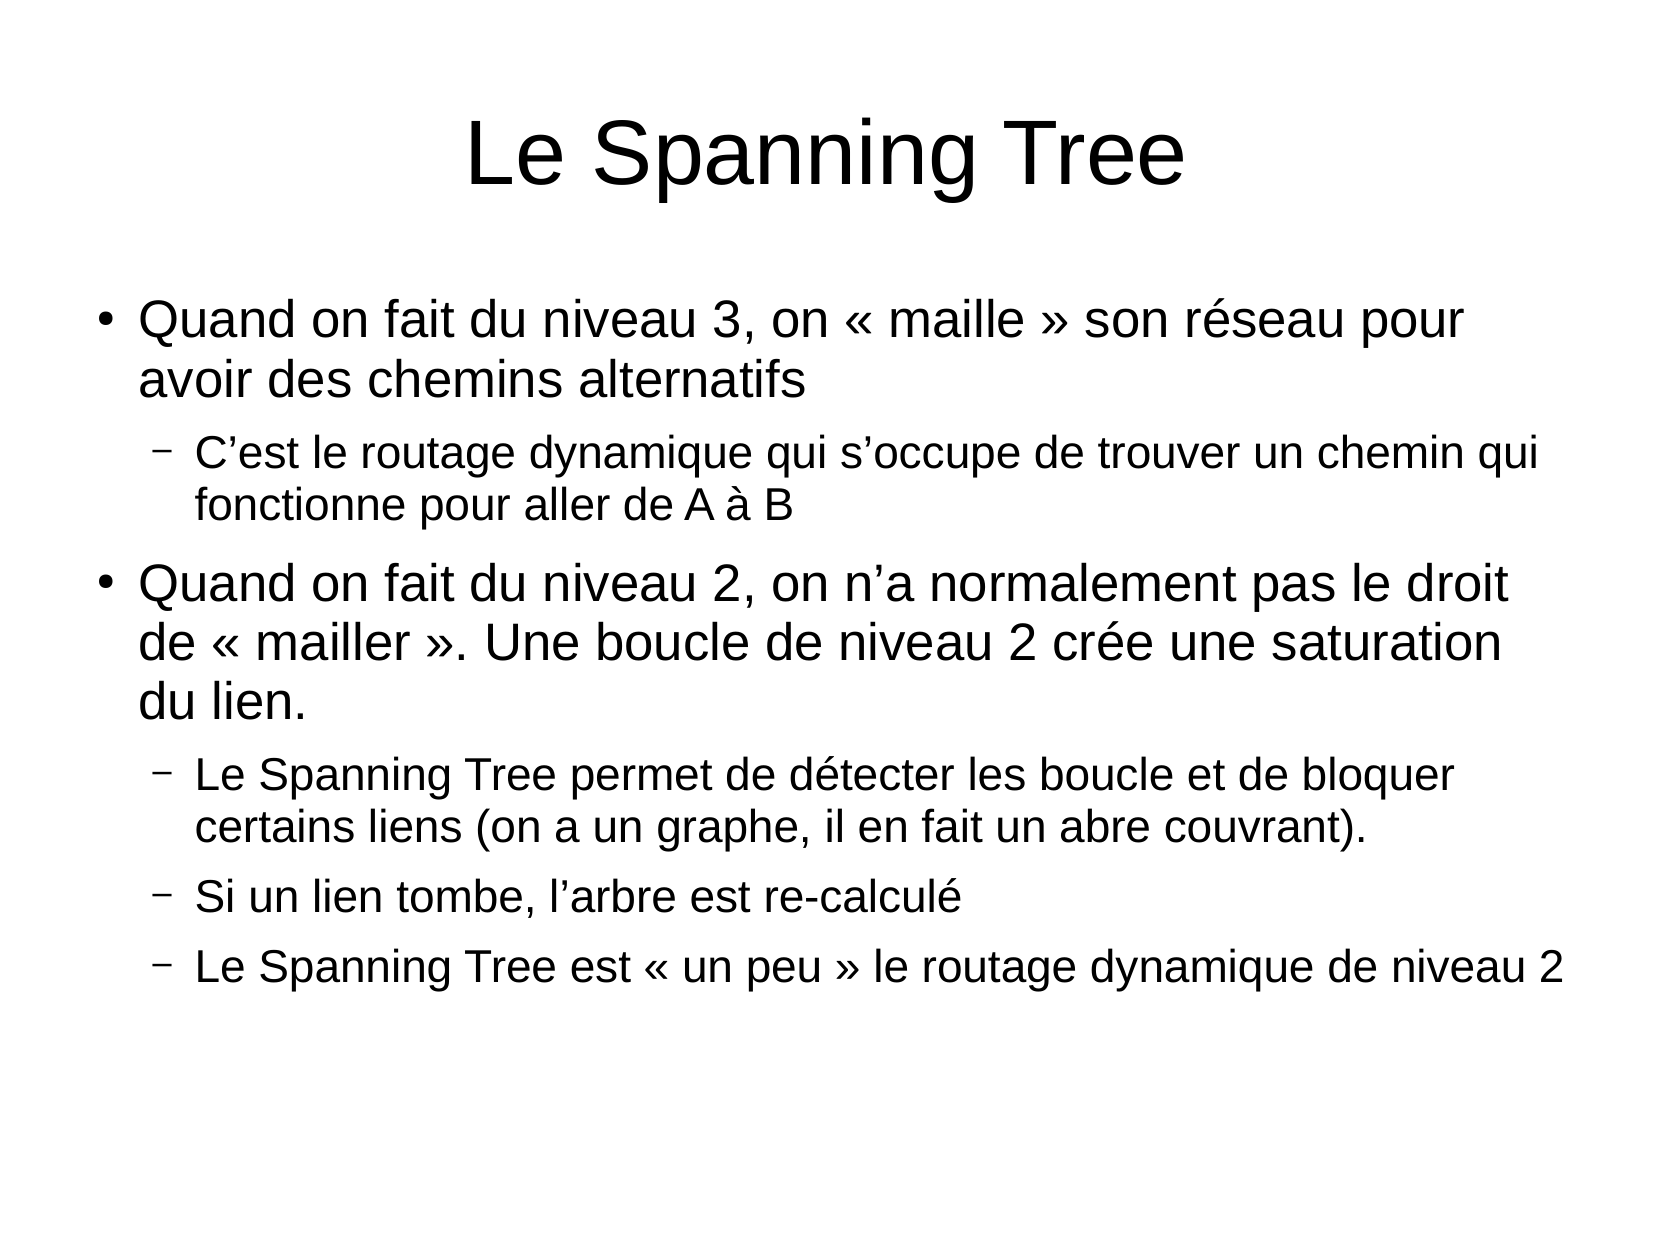

# Le Spanning Tree
Quand on fait du niveau 3, on « maille » son réseau pour avoir des chemins alternatifs
C’est le routage dynamique qui s’occupe de trouver un chemin qui fonctionne pour aller de A à B
Quand on fait du niveau 2, on n’a normalement pas le droit de « mailler ». Une boucle de niveau 2 crée une saturation du lien.
Le Spanning Tree permet de détecter les boucle et de bloquer certains liens (on a un graphe, il en fait un abre couvrant).
Si un lien tombe, l’arbre est re-calculé
Le Spanning Tree est « un peu » le routage dynamique de niveau 2